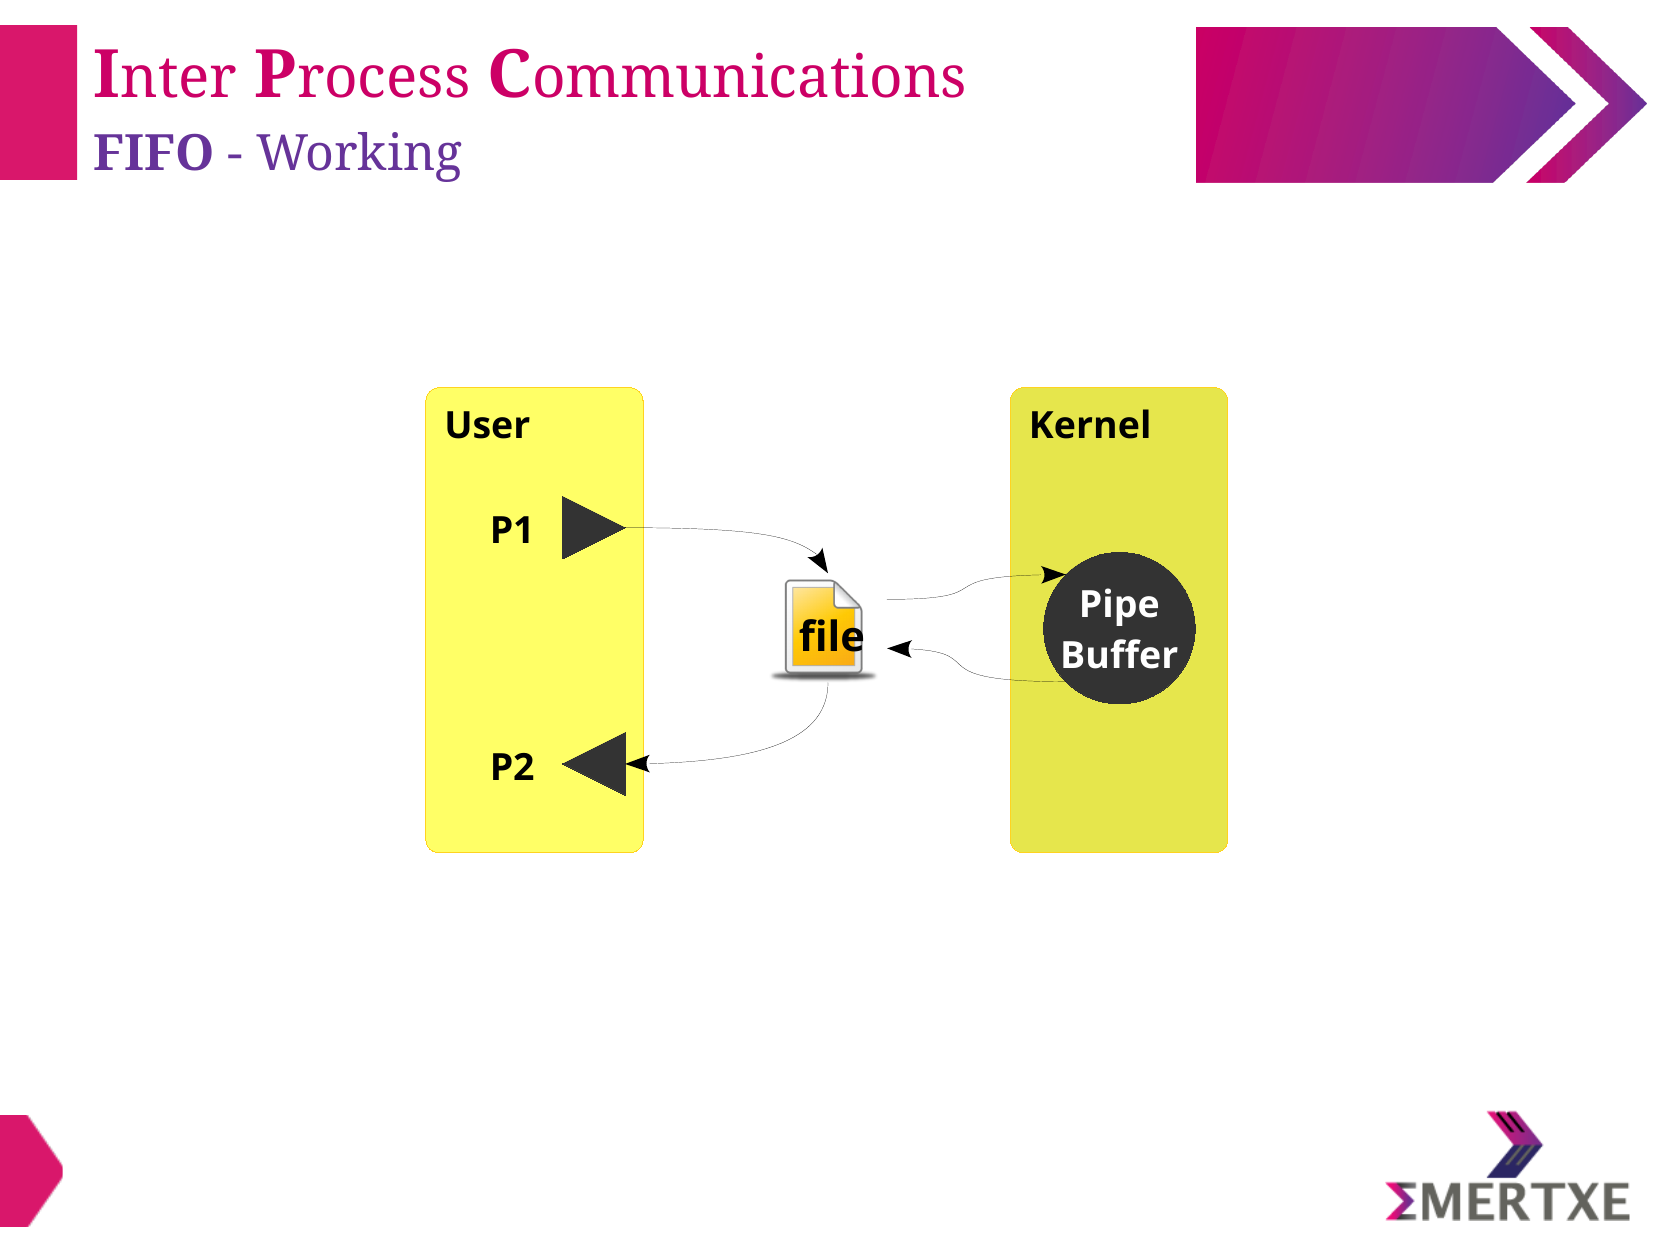

# Inter Process Communications FIFO - Working
User
Kernel
P1
Pipe
Buffer
file
P2